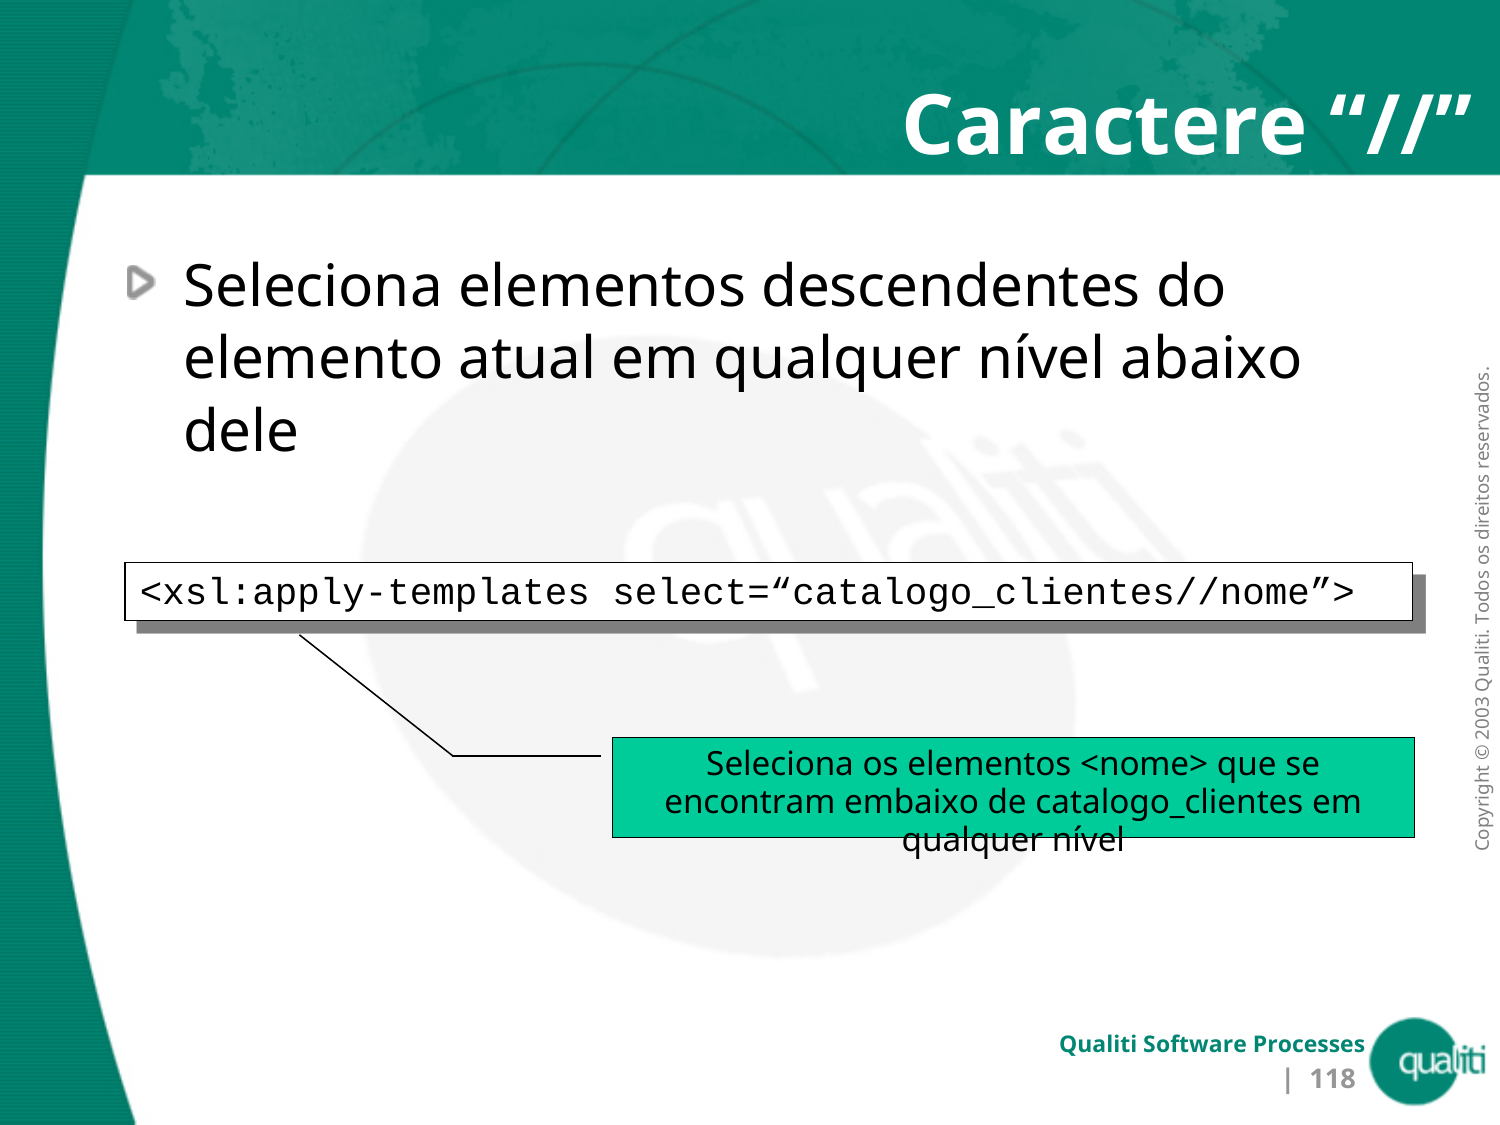

# Caractere “//”
Seleciona elementos descendentes do elemento atual em qualquer nível abaixo dele
<xsl:apply-templates select=“catalogo_clientes//nome”>
Seleciona os elementos <nome> que se encontram embaixo de catalogo_clientes em qualquer nível